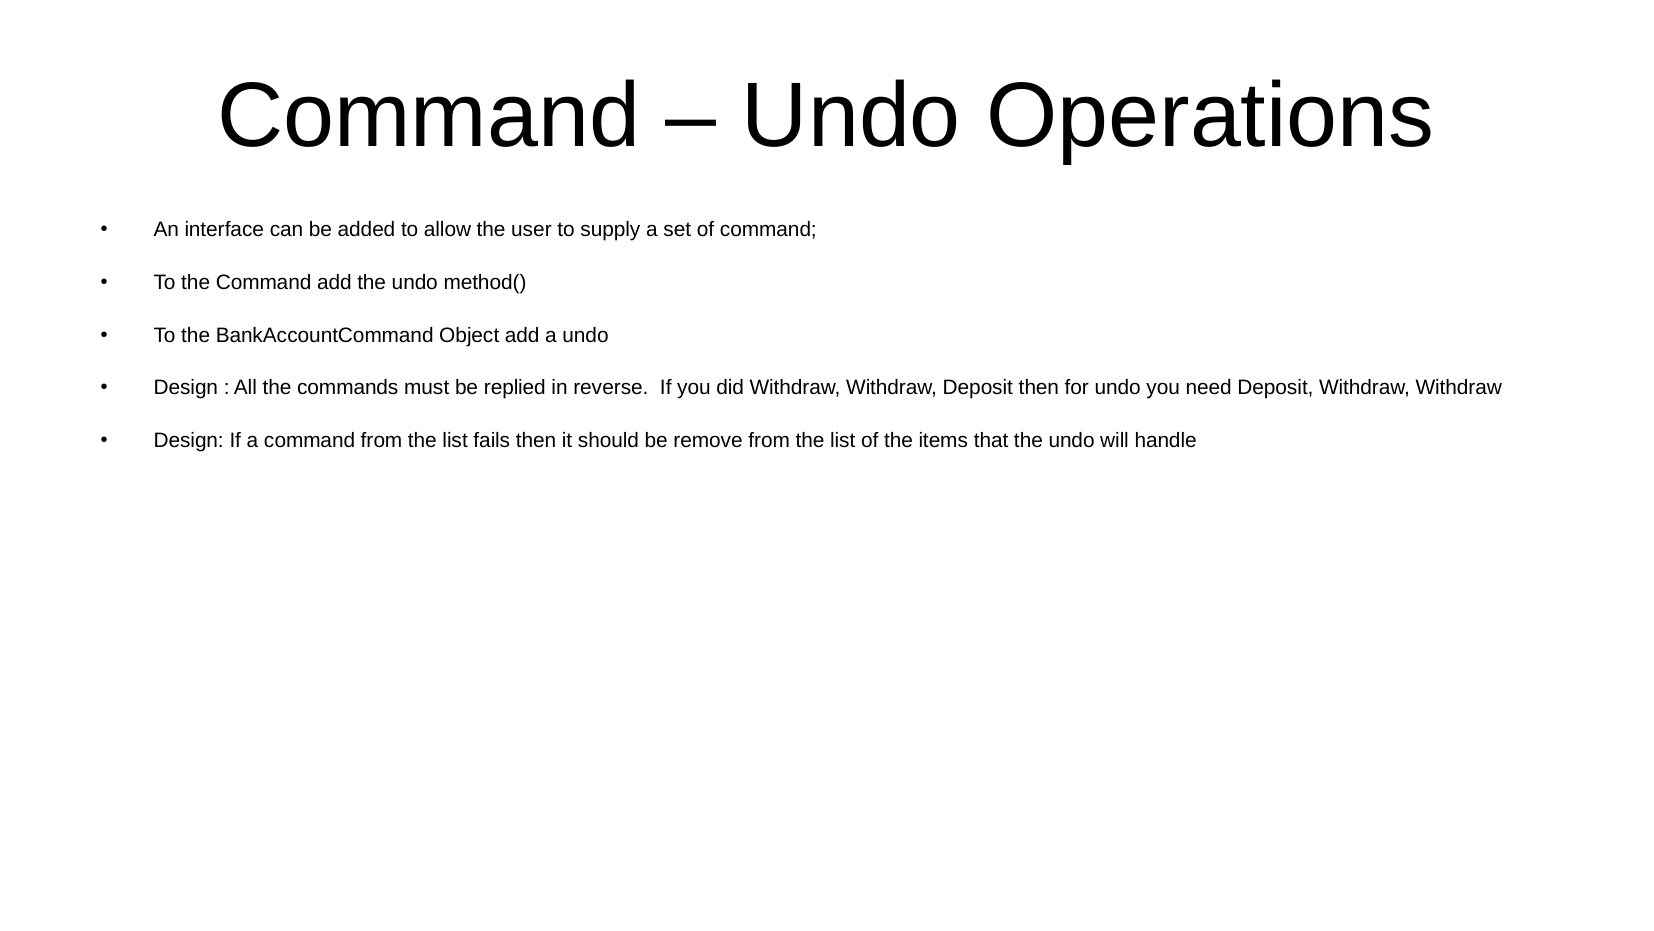

# Command – Undo Operations
An interface can be added to allow the user to supply a set of command;
To the Command add the undo method()
To the BankAccountCommand Object add a undo
Design : All the commands must be replied in reverse. If you did Withdraw, Withdraw, Deposit then for undo you need Deposit, Withdraw, Withdraw
Design: If a command from the list fails then it should be remove from the list of the items that the undo will handle